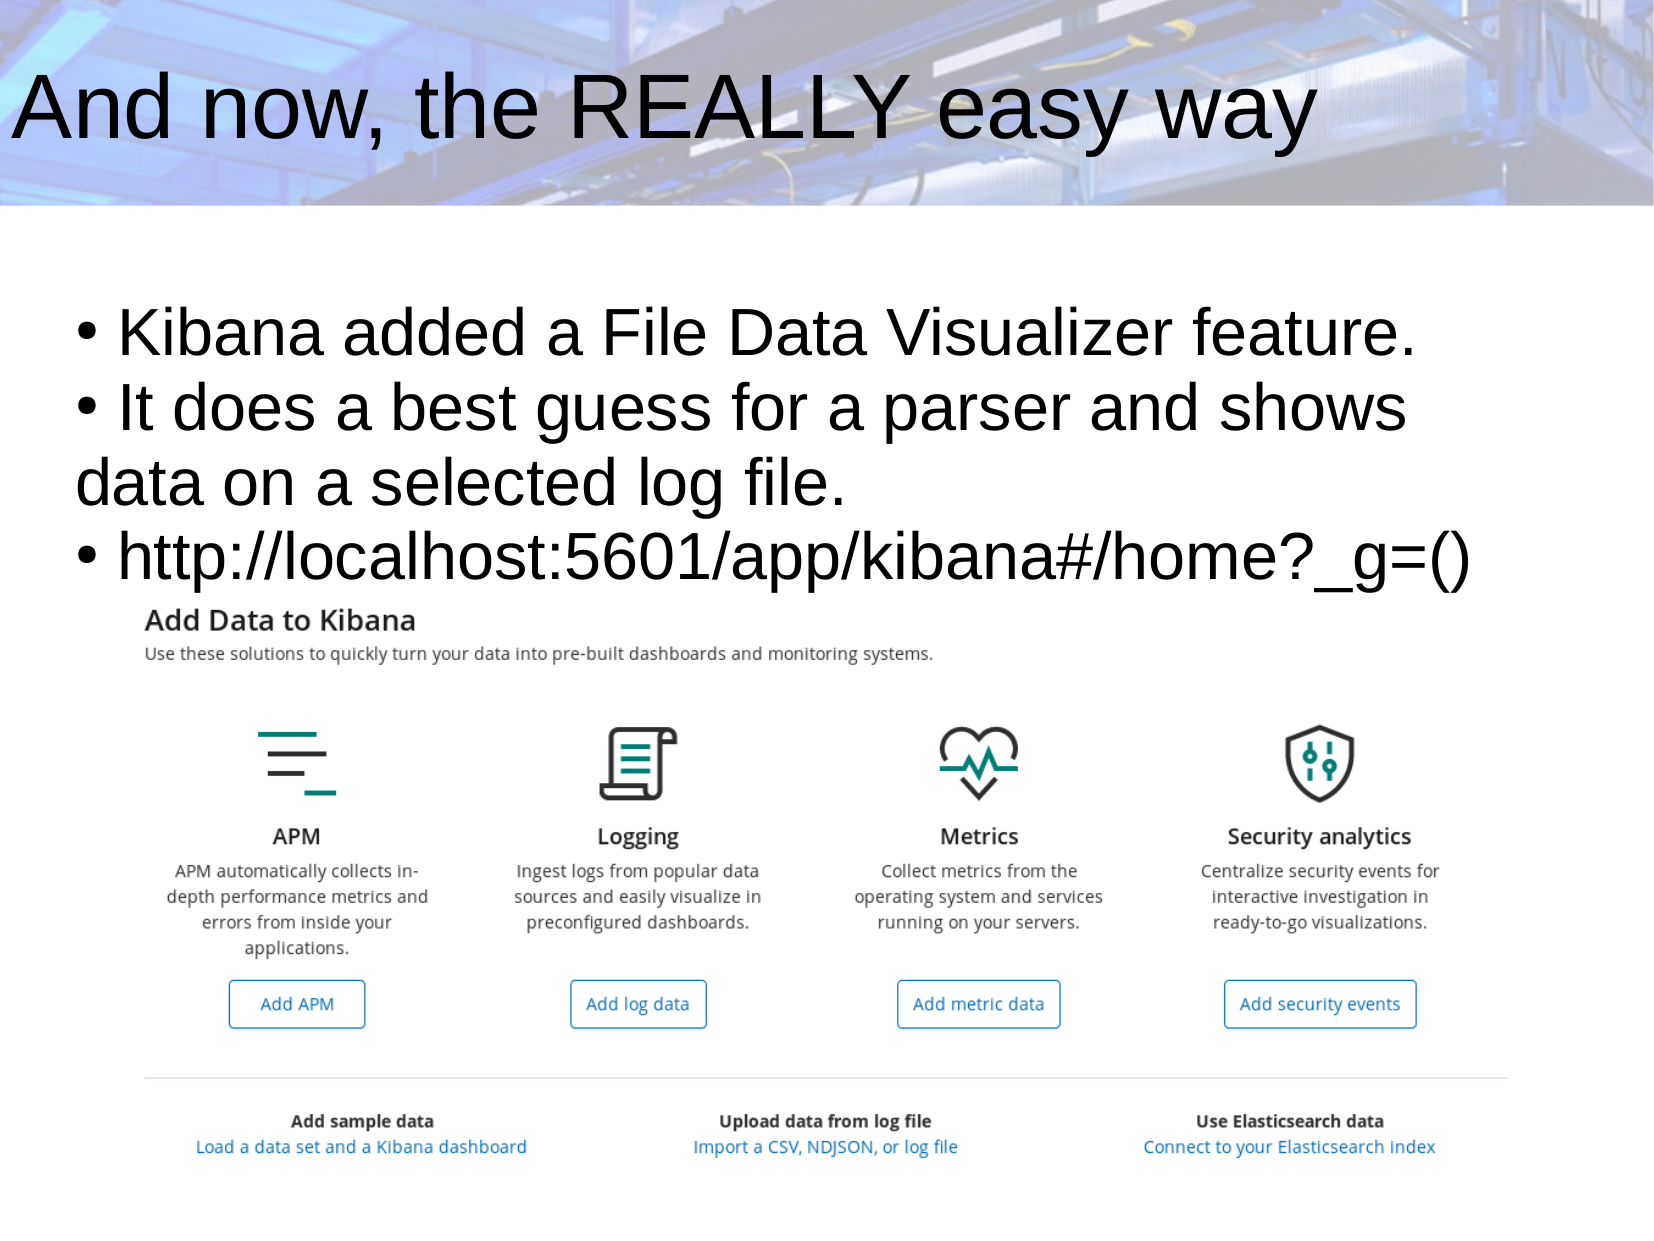

# And now, the REALLY easy way
 Kibana added a File Data Visualizer feature.
 It does a best guess for a parser and shows data on a selected log file.
 http://localhost:5601/app/kibana#/home?_g=()